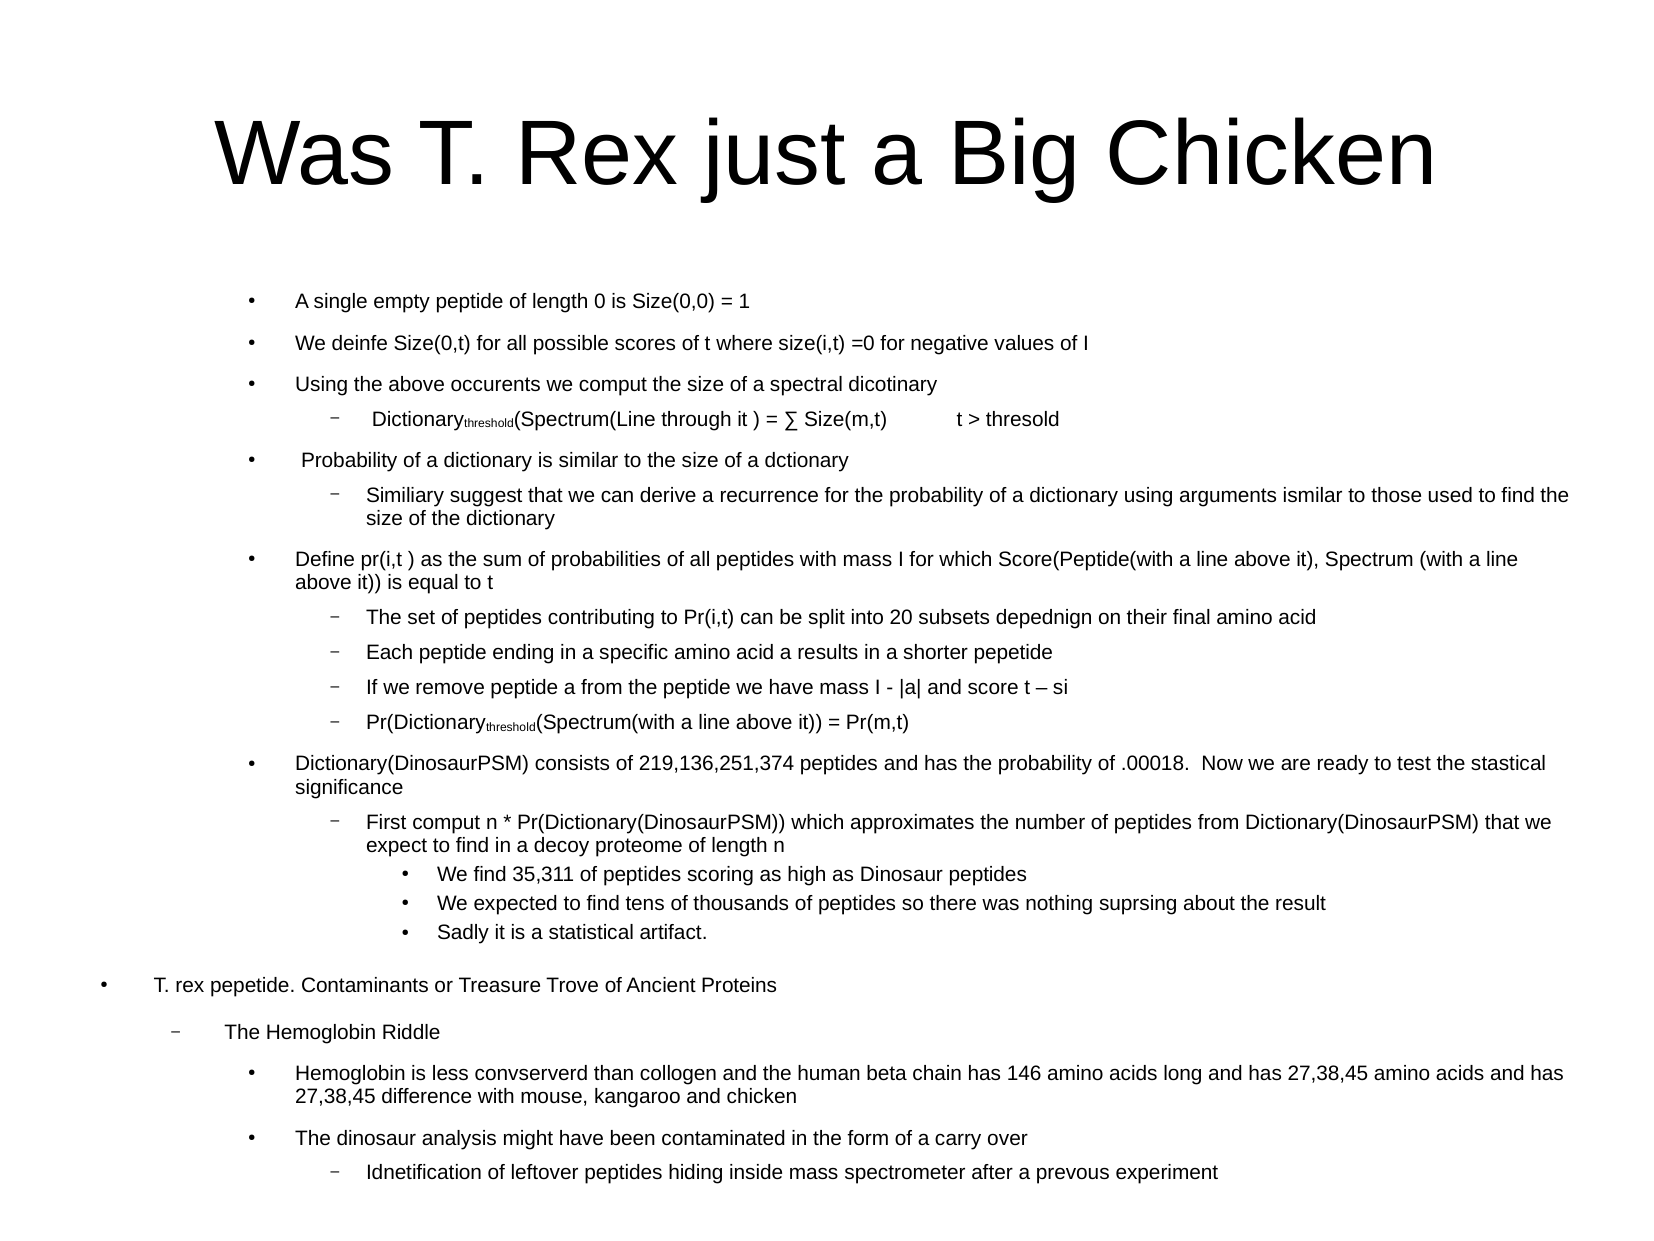

# Was T. Rex just a Big Chicken
A single empty peptide of length 0 is Size(0,0) = 1
We deinfe Size(0,t) for all possible scores of t where size(i,t) =0 for negative values of I
Using the above occurents we comput the size of a spectral dicotinary
 Dictionarythreshold(Spectrum(Line through it ) = ∑ Size(m,t) 	t > thresold
 Probability of a dictionary is similar to the size of a dctionary
Similiary suggest that we can derive a recurrence for the probability of a dictionary using arguments ismilar to those used to find the size of the dictionary
Define pr(i,t ) as the sum of probabilities of all peptides with mass I for which Score(Peptide(with a line above it), Spectrum (with a line above it)) is equal to t
The set of peptides contributing to Pr(i,t) can be split into 20 subsets depednign on their final amino acid
Each peptide ending in a specific amino acid a results in a shorter pepetide
If we remove peptide a from the peptide we have mass I - |a| and score t – si
Pr(Dictionarythreshold(Spectrum(with a line above it)) = Pr(m,t)
Dictionary(DinosaurPSM) consists of 219,136,251,374 peptides and has the probability of .00018. Now we are ready to test the stastical significance
First comput n * Pr(Dictionary(DinosaurPSM)) which approximates the number of peptides from Dictionary(DinosaurPSM) that we expect to find in a decoy proteome of length n
We find 35,311 of peptides scoring as high as Dinosaur peptides
We expected to find tens of thousands of peptides so there was nothing suprsing about the result
Sadly it is a statistical artifact.
T. rex pepetide. Contaminants or Treasure Trove of Ancient Proteins
The Hemoglobin Riddle
Hemoglobin is less convserverd than collogen and the human beta chain has 146 amino acids long and has 27,38,45 amino acids and has 27,38,45 difference with mouse, kangaroo and chicken
The dinosaur analysis might have been contaminated in the form of a carry over
Idnetification of leftover peptides hiding inside mass spectrometer after a prevous experiment